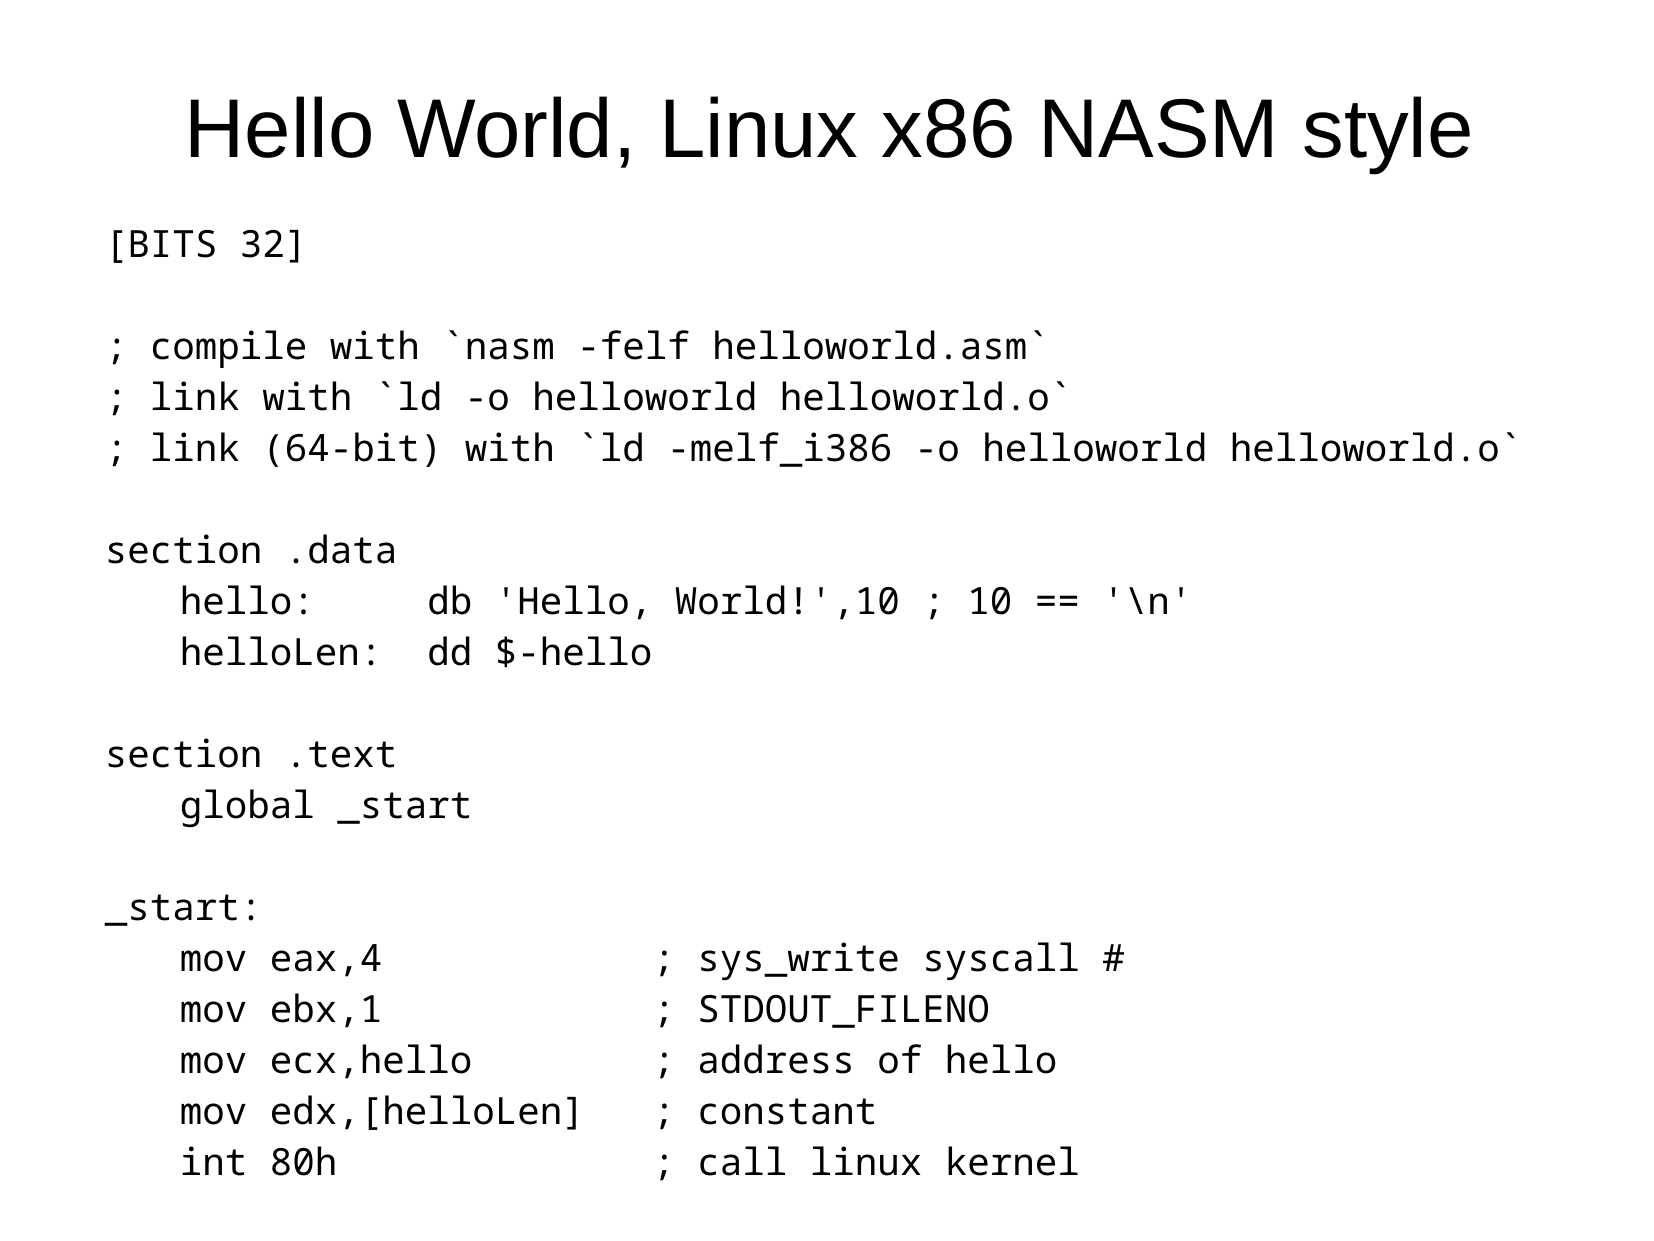

Hello World, Linux x86 NASM style
[BITS 32]
; compile with `nasm -felf helloworld.asm`
; link with `ld -o helloworld helloworld.o`
; link (64-bit) with `ld -melf_i386 -o helloworld helloworld.o`
section .data
	hello: db 'Hello, World!',10 ; 10 == '\n'
	helloLen: dd $-hello
section .text
	global _start
_start:
	mov eax,4 ; sys_write syscall #
	mov ebx,1 ; STDOUT_FILENO
	mov ecx,hello ; address of hello
	mov edx,[helloLen] ; constant
	int 80h ; call linux kernel
	mov eax,1 ; sys_exit syscall #
	mov ebx,0 ; exit(0)
	int 80h ; syscall